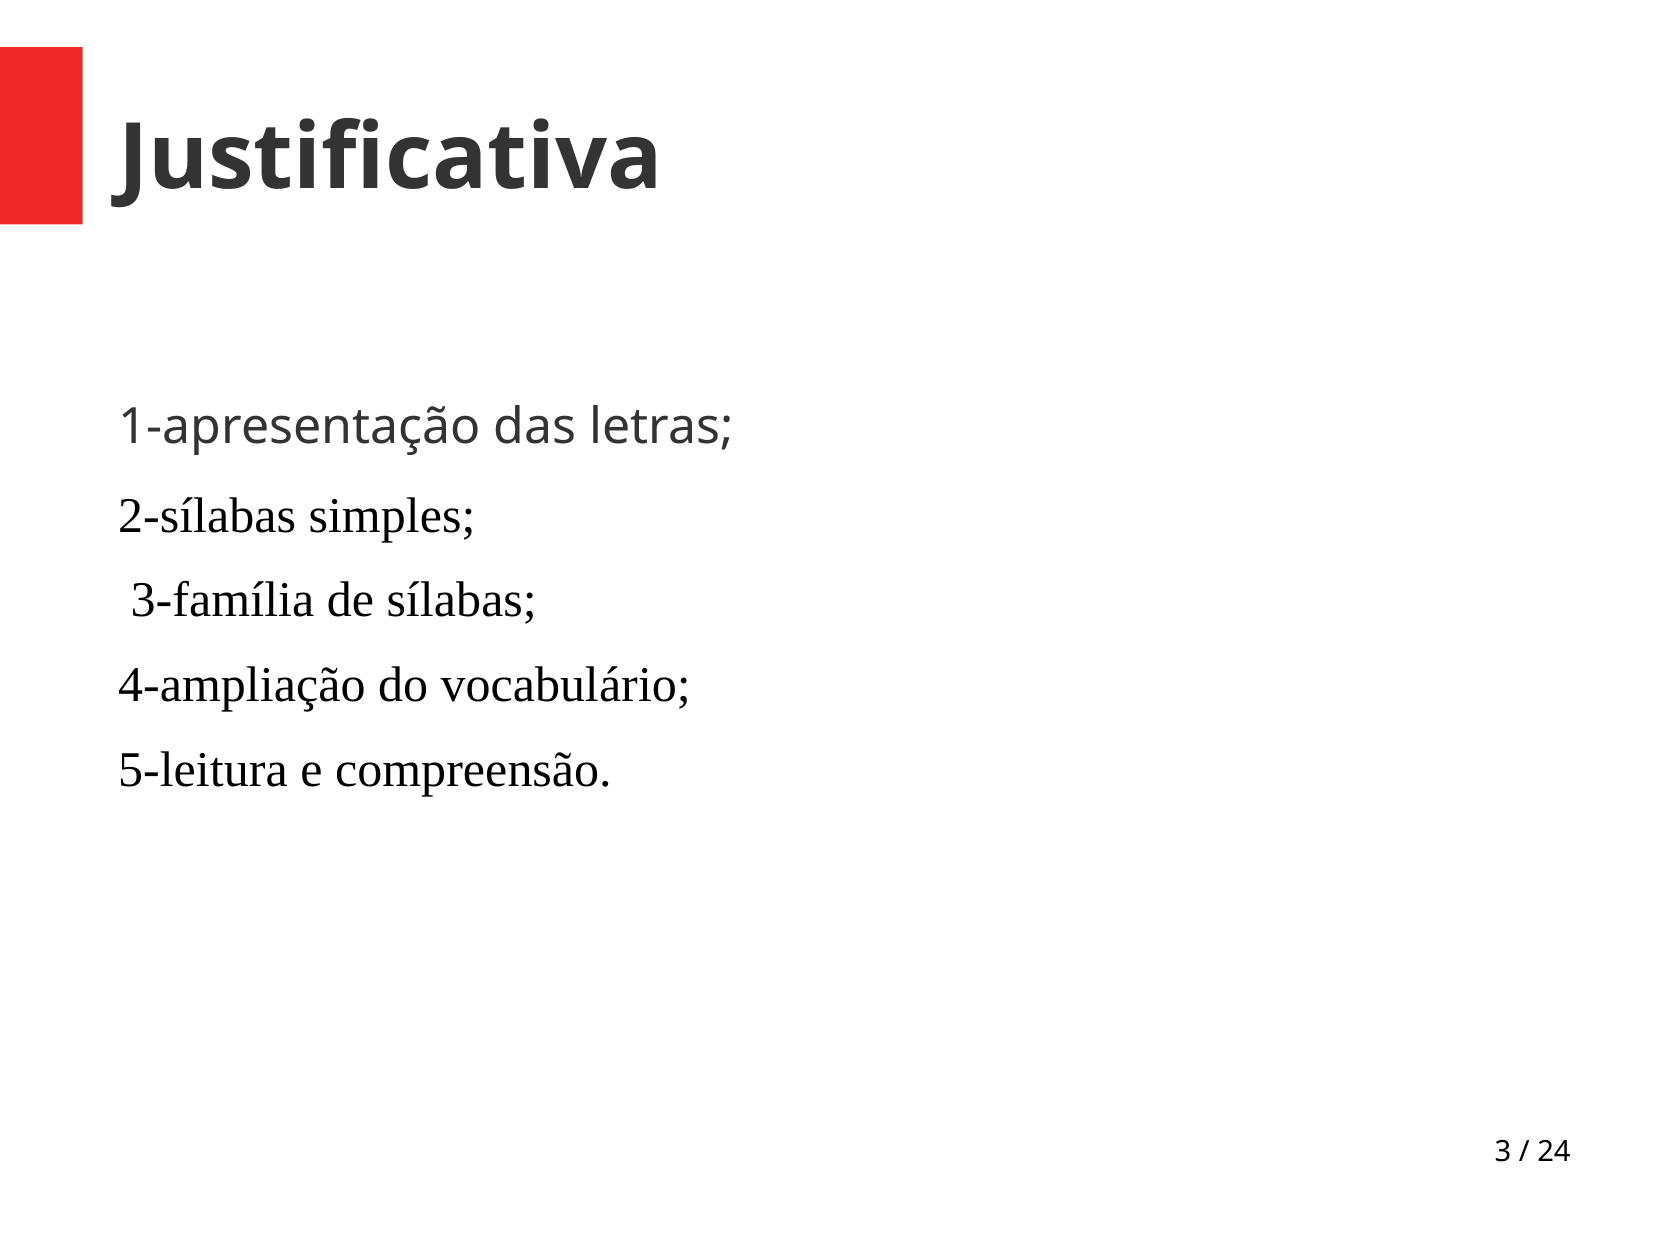

# Justificativa
1-apresentação das letras;
2-sílabas simples;
 3-família de sílabas;
4-ampliação do vocabulário;
5-leitura e compreensão.
3